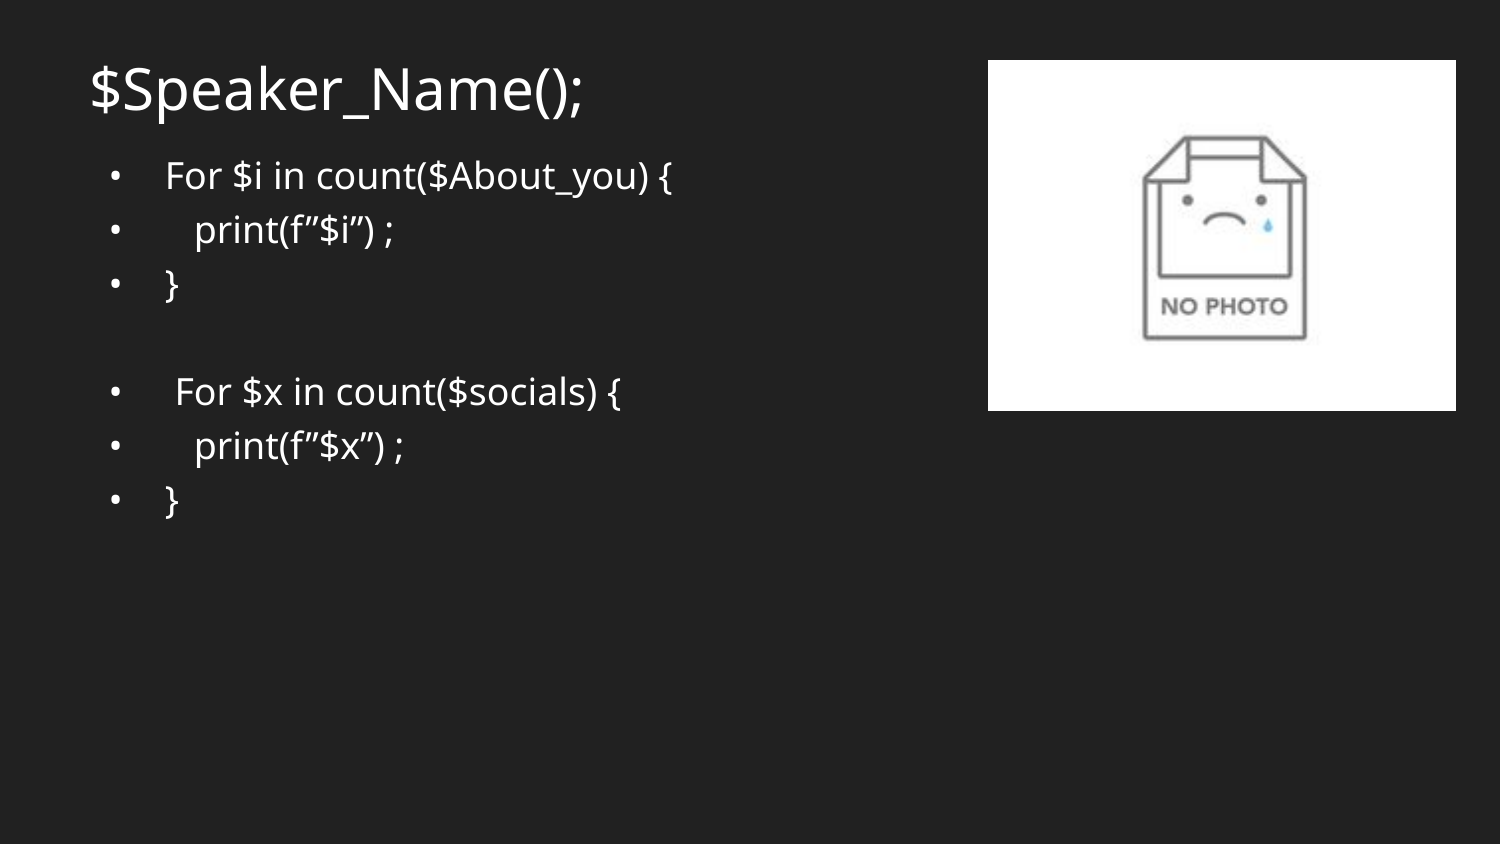

# $Speaker_Name();
For $i in count($About_you) {
 print(f”$i”) ;
}
 For $x in count($socials) {
 print(f”$x”) ;
}